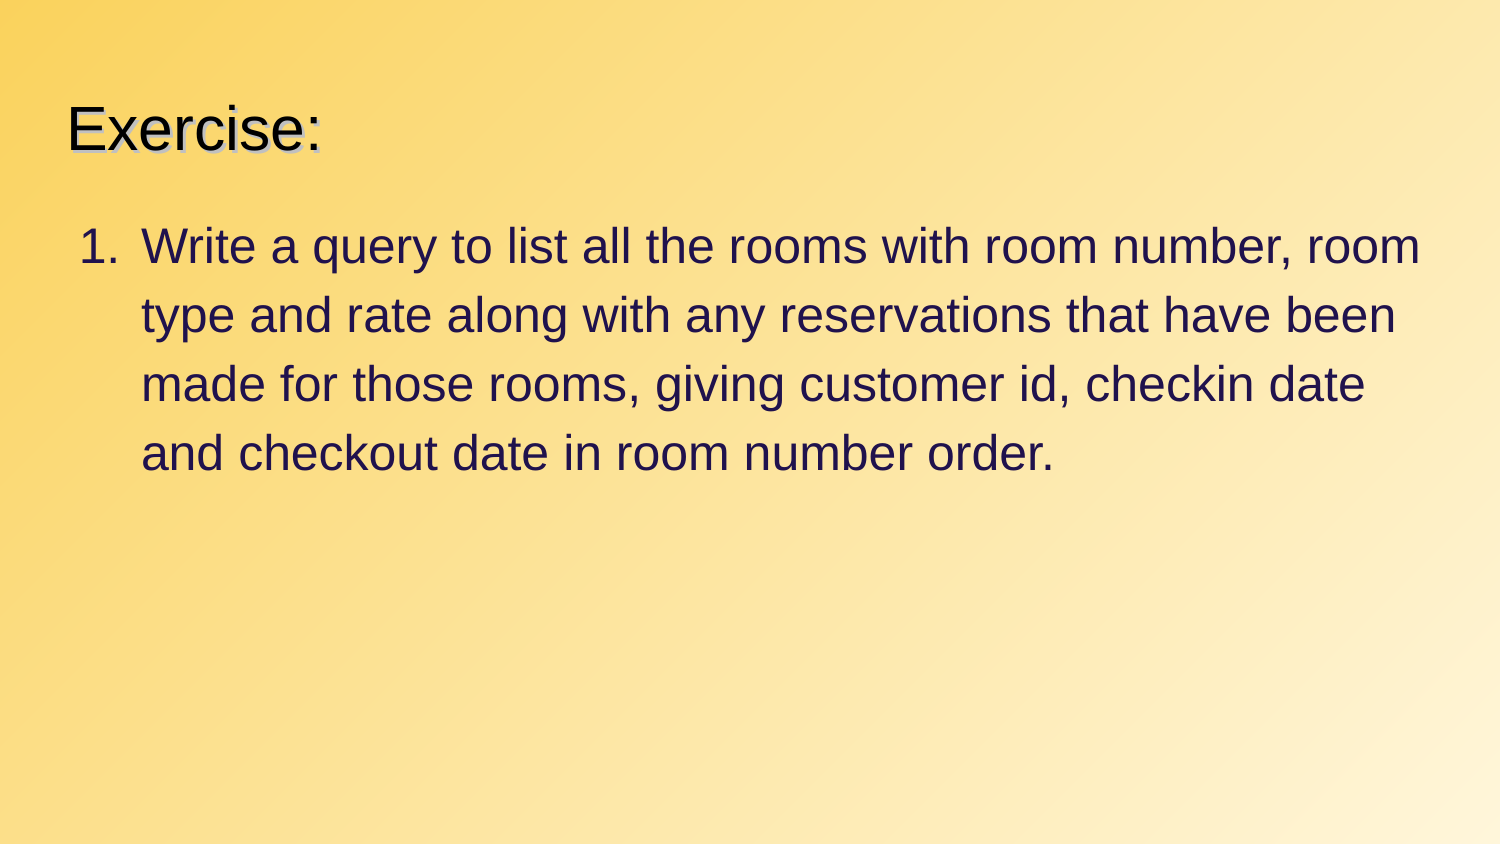

# Exercise:
Write a query to list all the rooms with room number, room type and rate along with any reservations that have been made for those rooms, giving customer id, checkin date and checkout date in room number order.